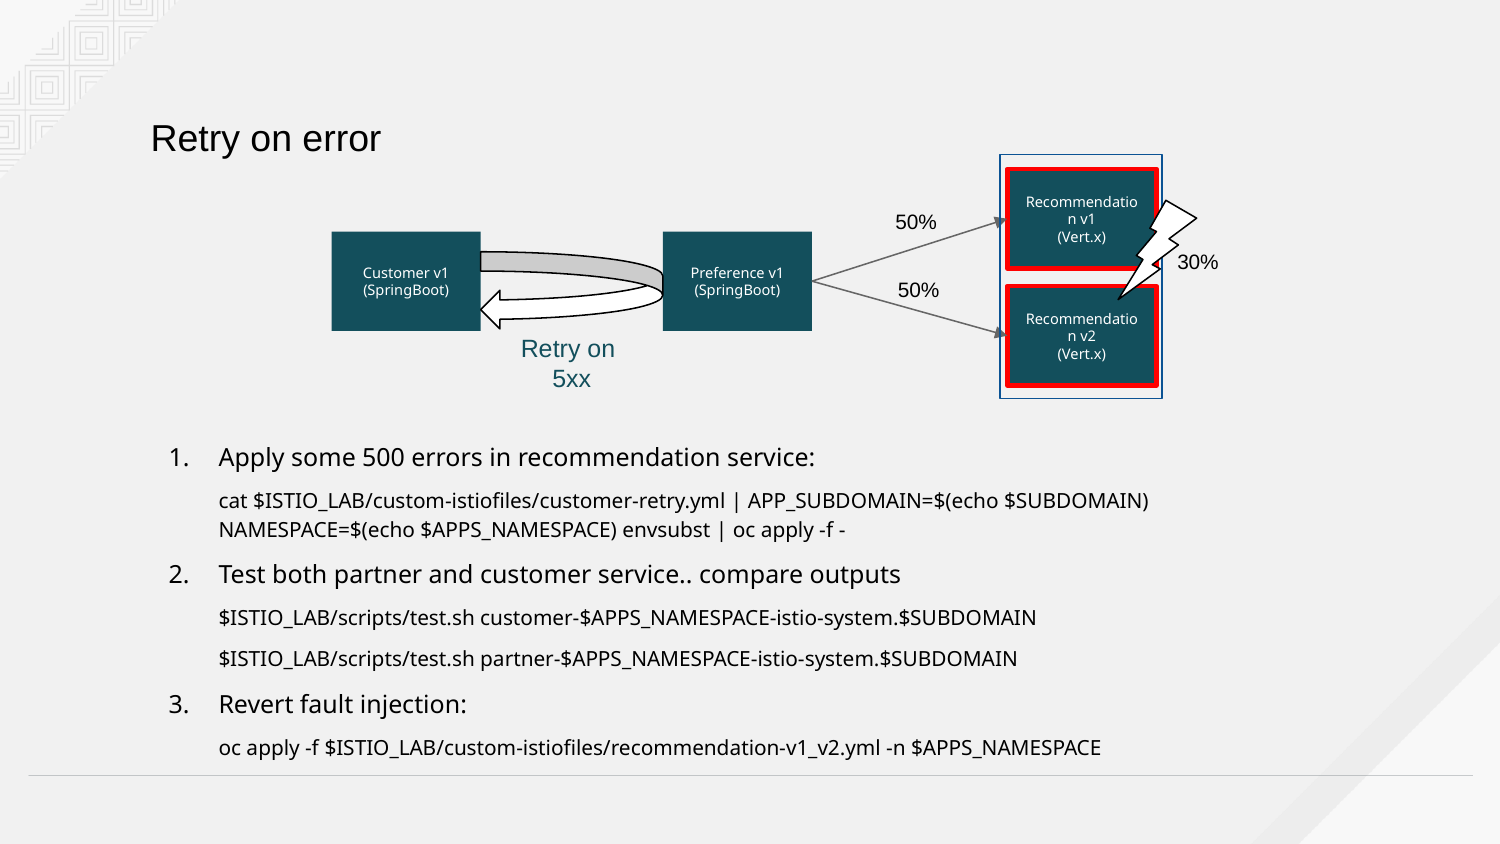

# Retry on error
Recommendation v1
(Vert.x)
50%
Customer v1
(SpringBoot)
Preference v1
(SpringBoot)
30%
50%
Recommendation v2
(Vert.x)
Retry on
5xx
Apply some 500 errors in recommendation service:
cat $ISTIO_LAB/custom-istiofiles/customer-retry.yml | APP_SUBDOMAIN=$(echo $SUBDOMAIN) NAMESPACE=$(echo $APPS_NAMESPACE) envsubst | oc apply -f -
Test both partner and customer service.. compare outputs
$ISTIO_LAB/scripts/test.sh customer-$APPS_NAMESPACE-istio-system.$SUBDOMAIN
$ISTIO_LAB/scripts/test.sh partner-$APPS_NAMESPACE-istio-system.$SUBDOMAIN
Revert fault injection:
oc apply -f $ISTIO_LAB/custom-istiofiles/recommendation-v1_v2.yml -n $APPS_NAMESPACE